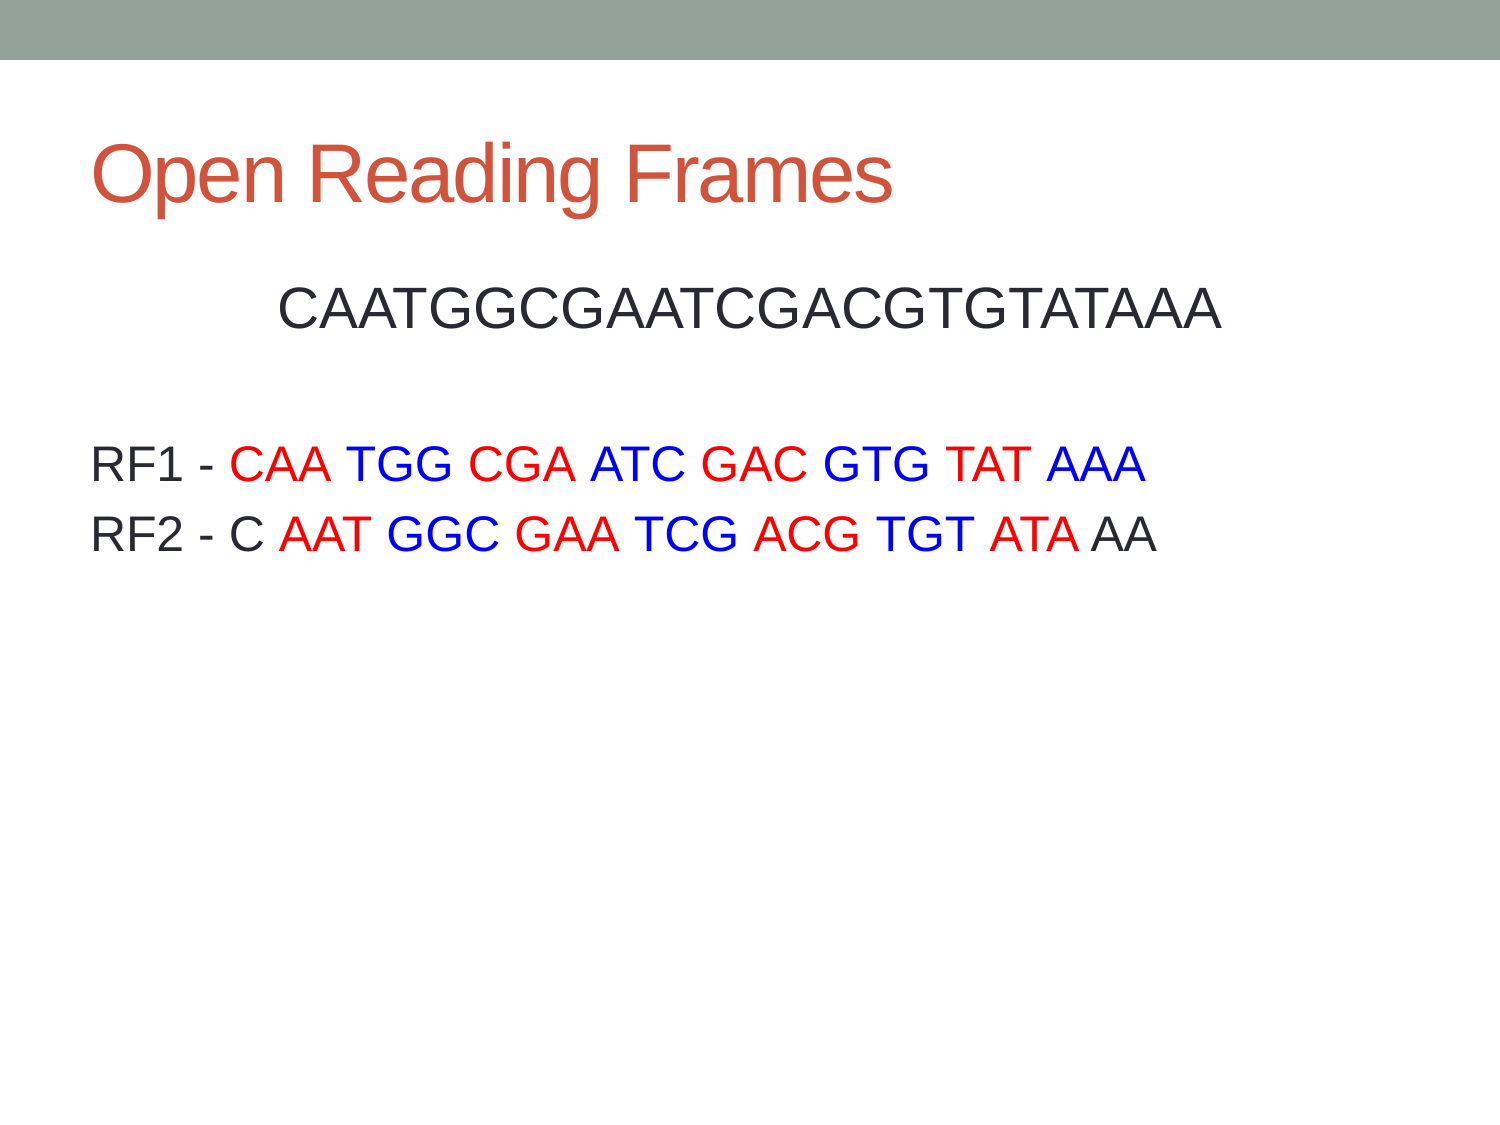

# Open Reading Frames
CAATGGCGAATCGACGTGTATAAA
RF1 - CAA TGG CGA ATC GAC GTG TAT AAA
RF2 - C AAT GGC GAA TCG ACG TGT ATA AA